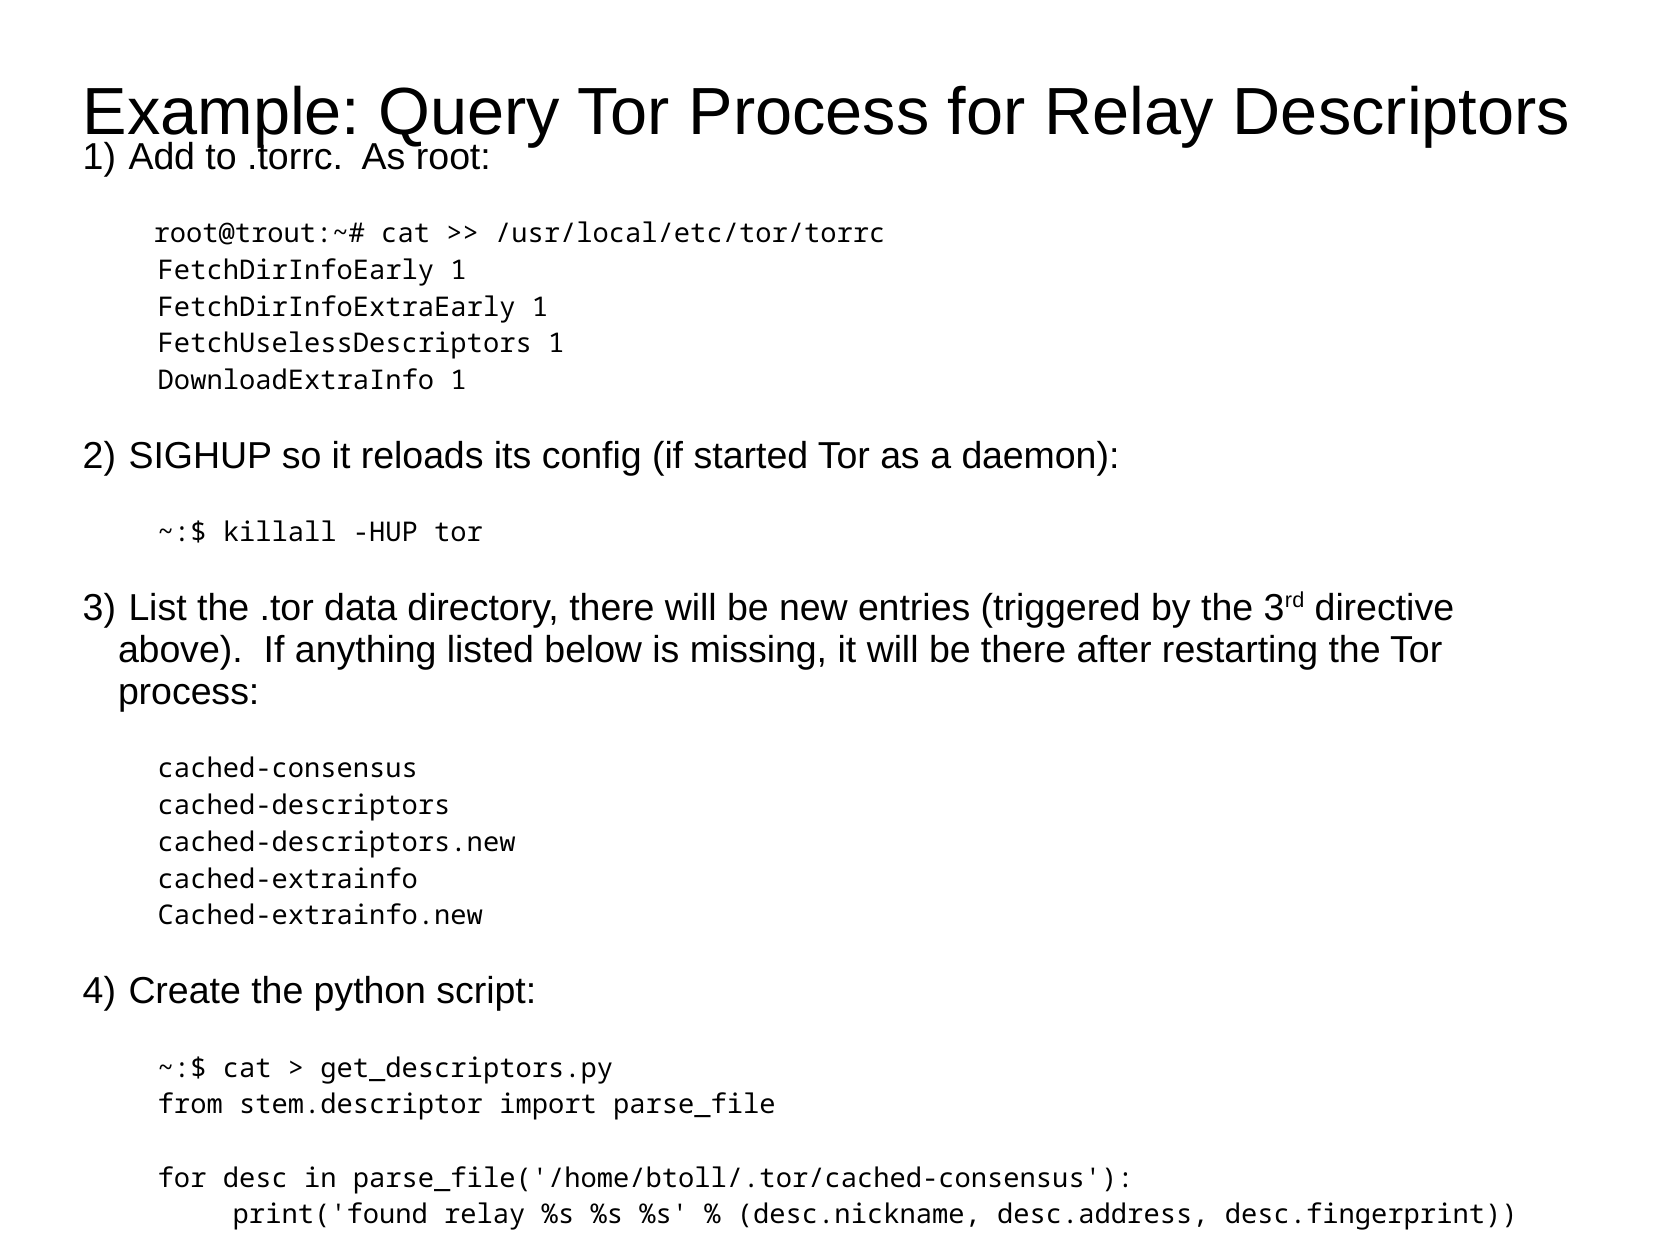

# Example: Query Tor Process for Relay Descriptors
 Add to .torrc. As root:
root@trout:~# cat >> /usr/local/etc/tor/torrc
	FetchDirInfoEarly 1
	FetchDirInfoExtraEarly 1
	FetchUselessDescriptors 1
	DownloadExtraInfo 1
 SIGHUP so it reloads its config (if started Tor as a daemon):
	~:$ killall -HUP tor
 List the .tor data directory, there will be new entries (triggered by the 3rd directive above). If anything listed below is missing, it will be there after restarting the Tor process:
	cached-consensus
	cached-descriptors
	cached-descriptors.new
	cached-extrainfo
	Cached-extrainfo.new
 Create the python script:
	~:$ cat > get_descriptors.py
	from stem.descriptor import parse_file
	for desc in parse_file('/home/btoll/.tor/cached-consensus'):
 		print('found relay %s %s %s' % (desc.nickname, desc.address, desc.fingerprint))